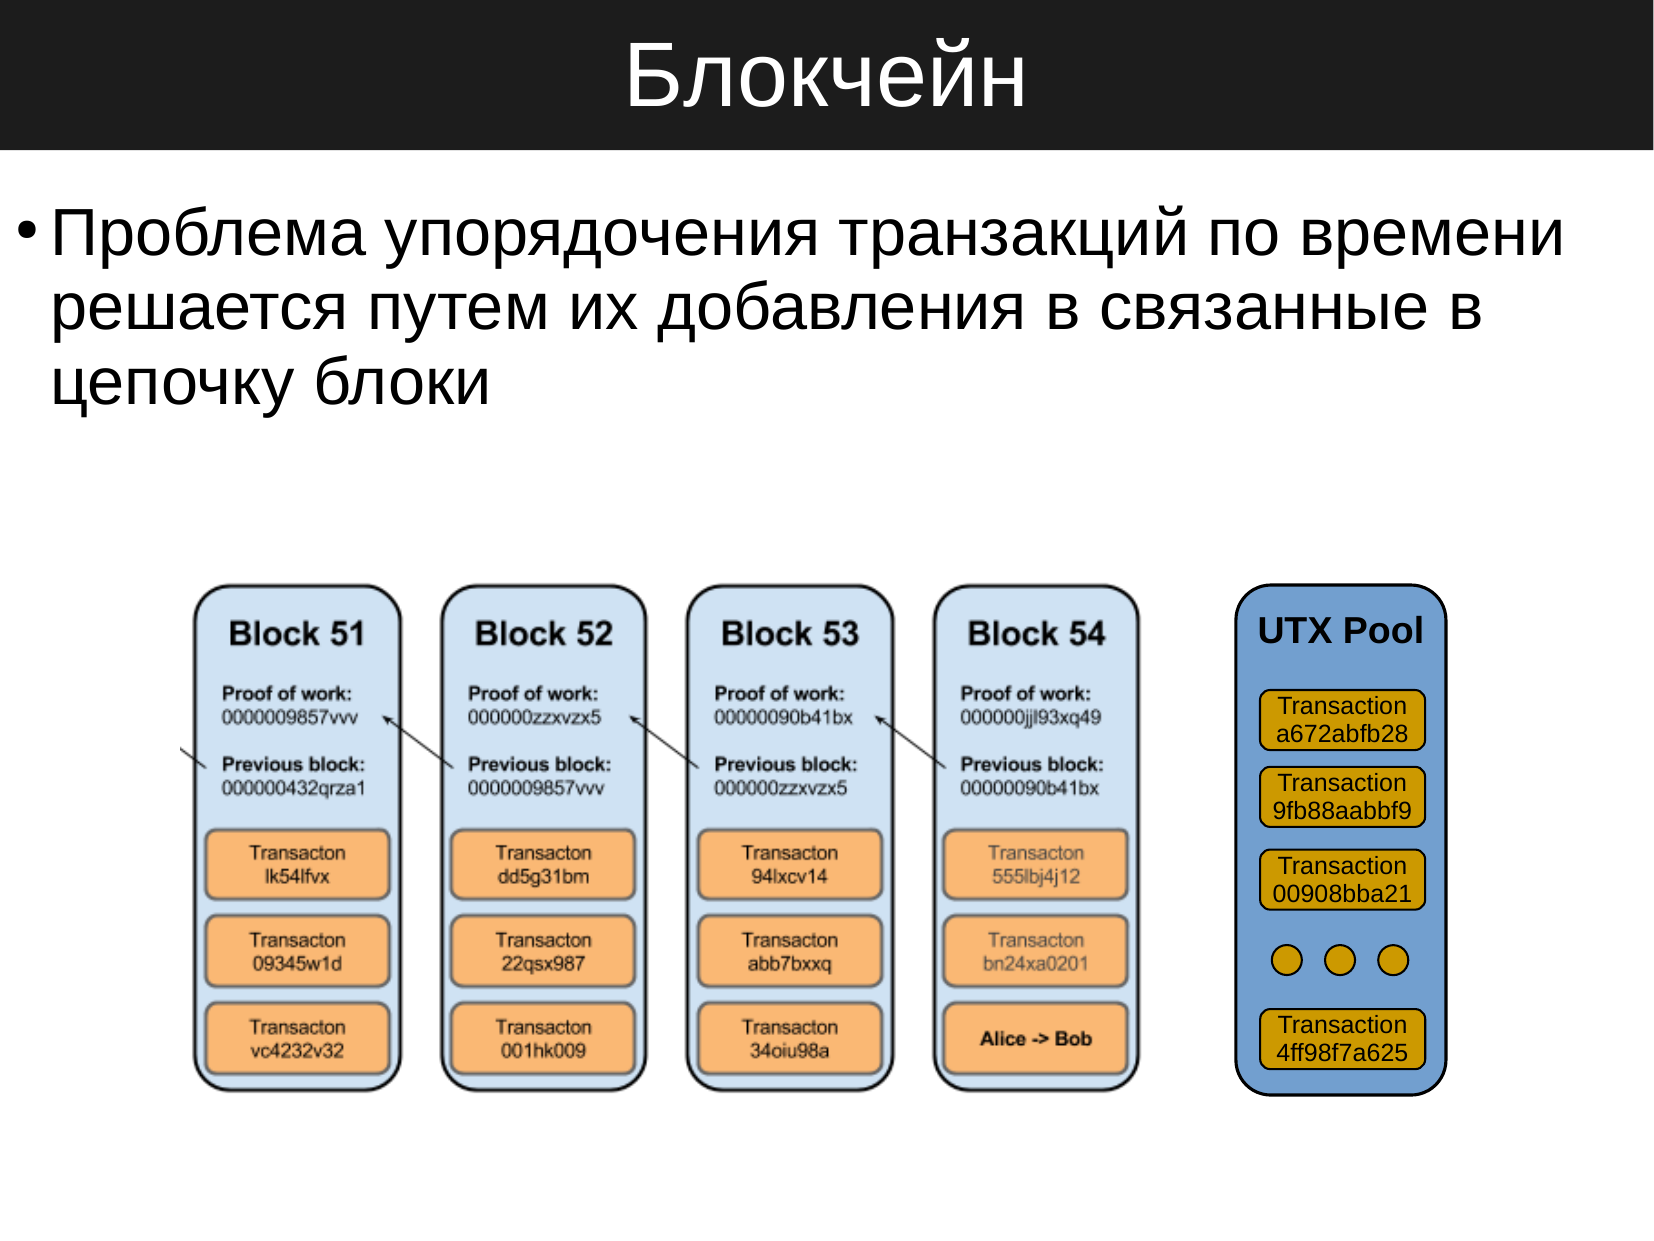

# Блокчейн
Проблема упорядочения транзакций по времени решается путем их добавления в связанные в цепочку блоки
UTX Pool
Transaction
a672abfb28
Transaction
9fb88aabbf9
Transaction
00908bba21
Transaction
4ff98f7a625